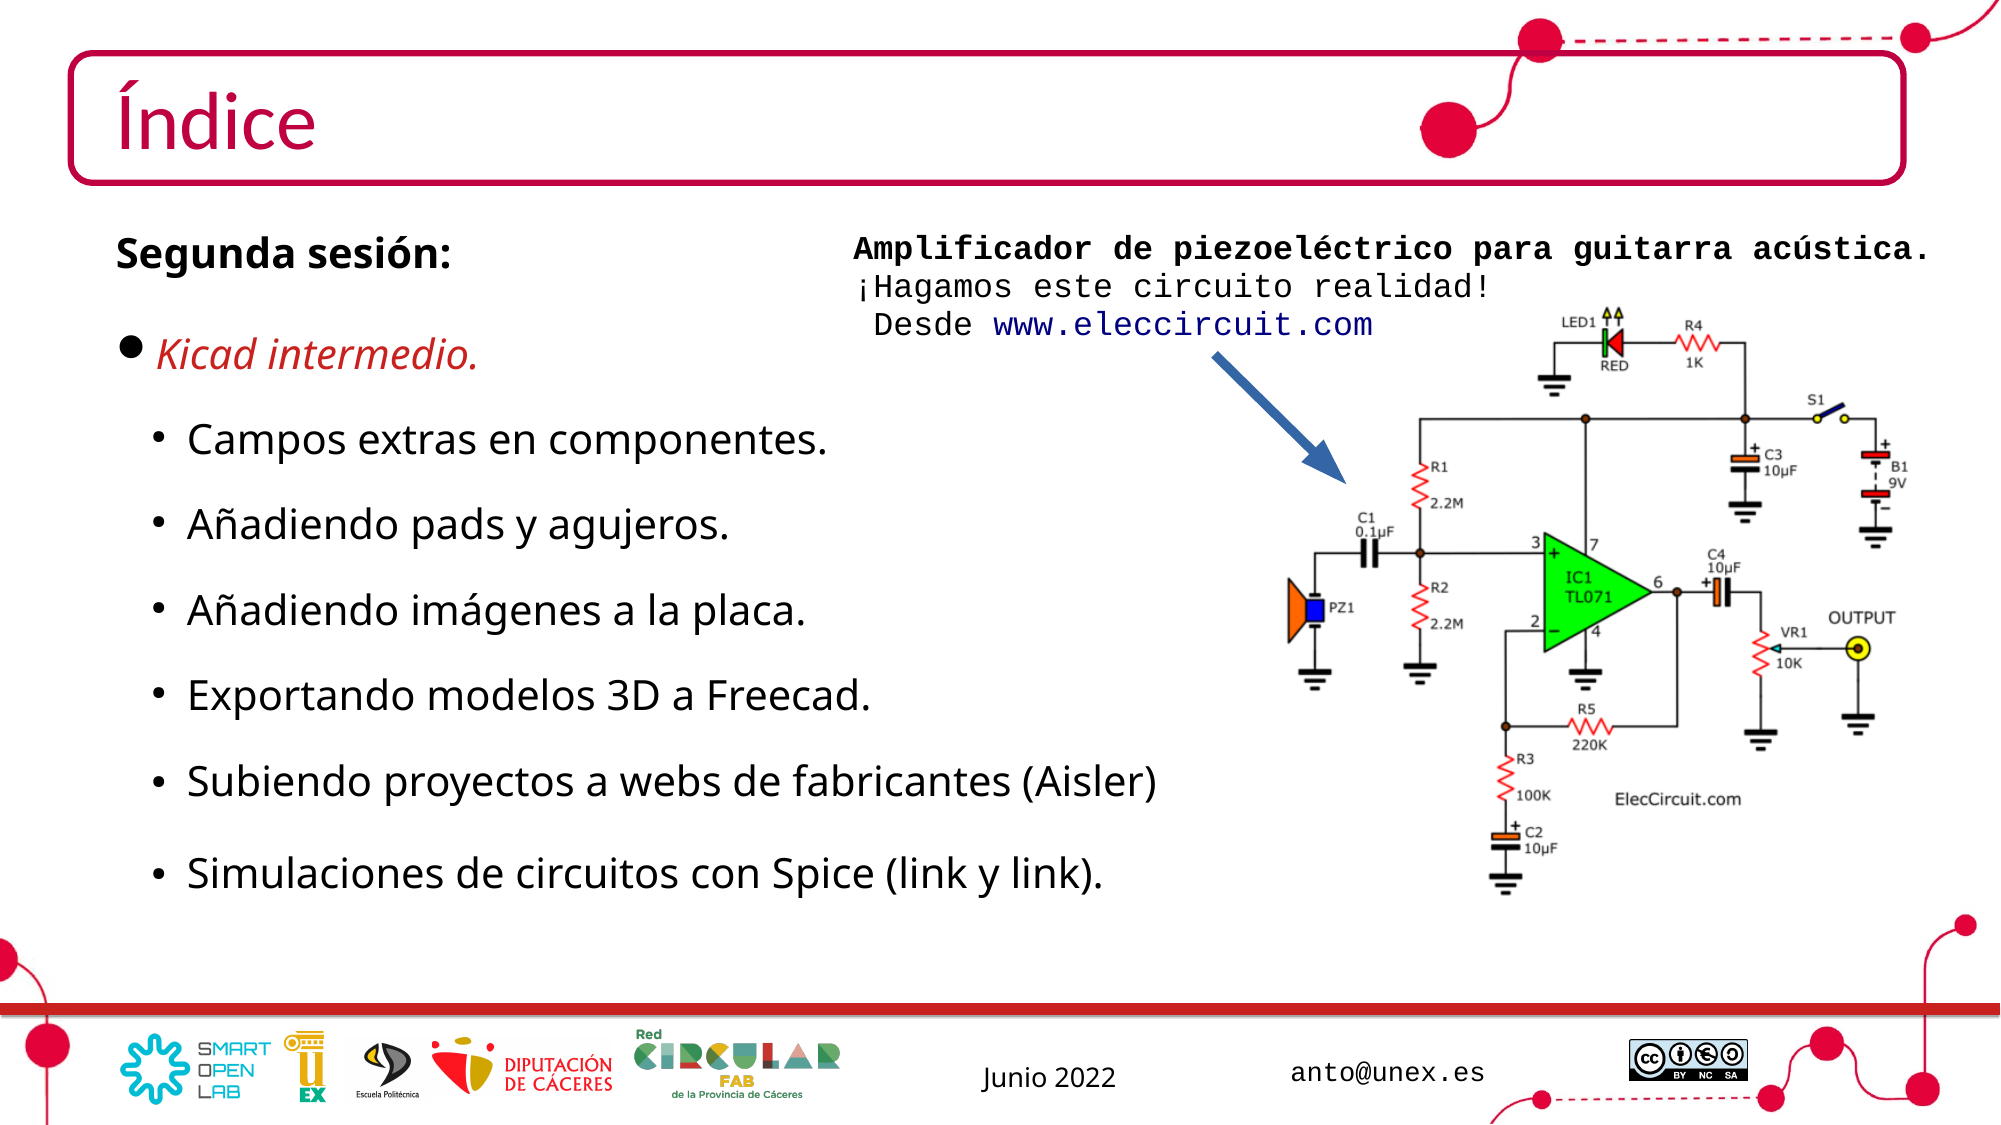

Índice
Segunda sesión:
Kicad intermedio.
Campos extras en componentes.
Añadiendo pads y agujeros.
Añadiendo imágenes a la placa.
Exportando modelos 3D a Freecad.
Subiendo proyectos a webs de fabricantes (Aisler)
Simulaciones de circuitos con Spice (link y link).
Amplificador de piezoeléctrico para guitarra acústica.
¡Hagamos este circuito realidad!
 Desde www.eleccircuit.com